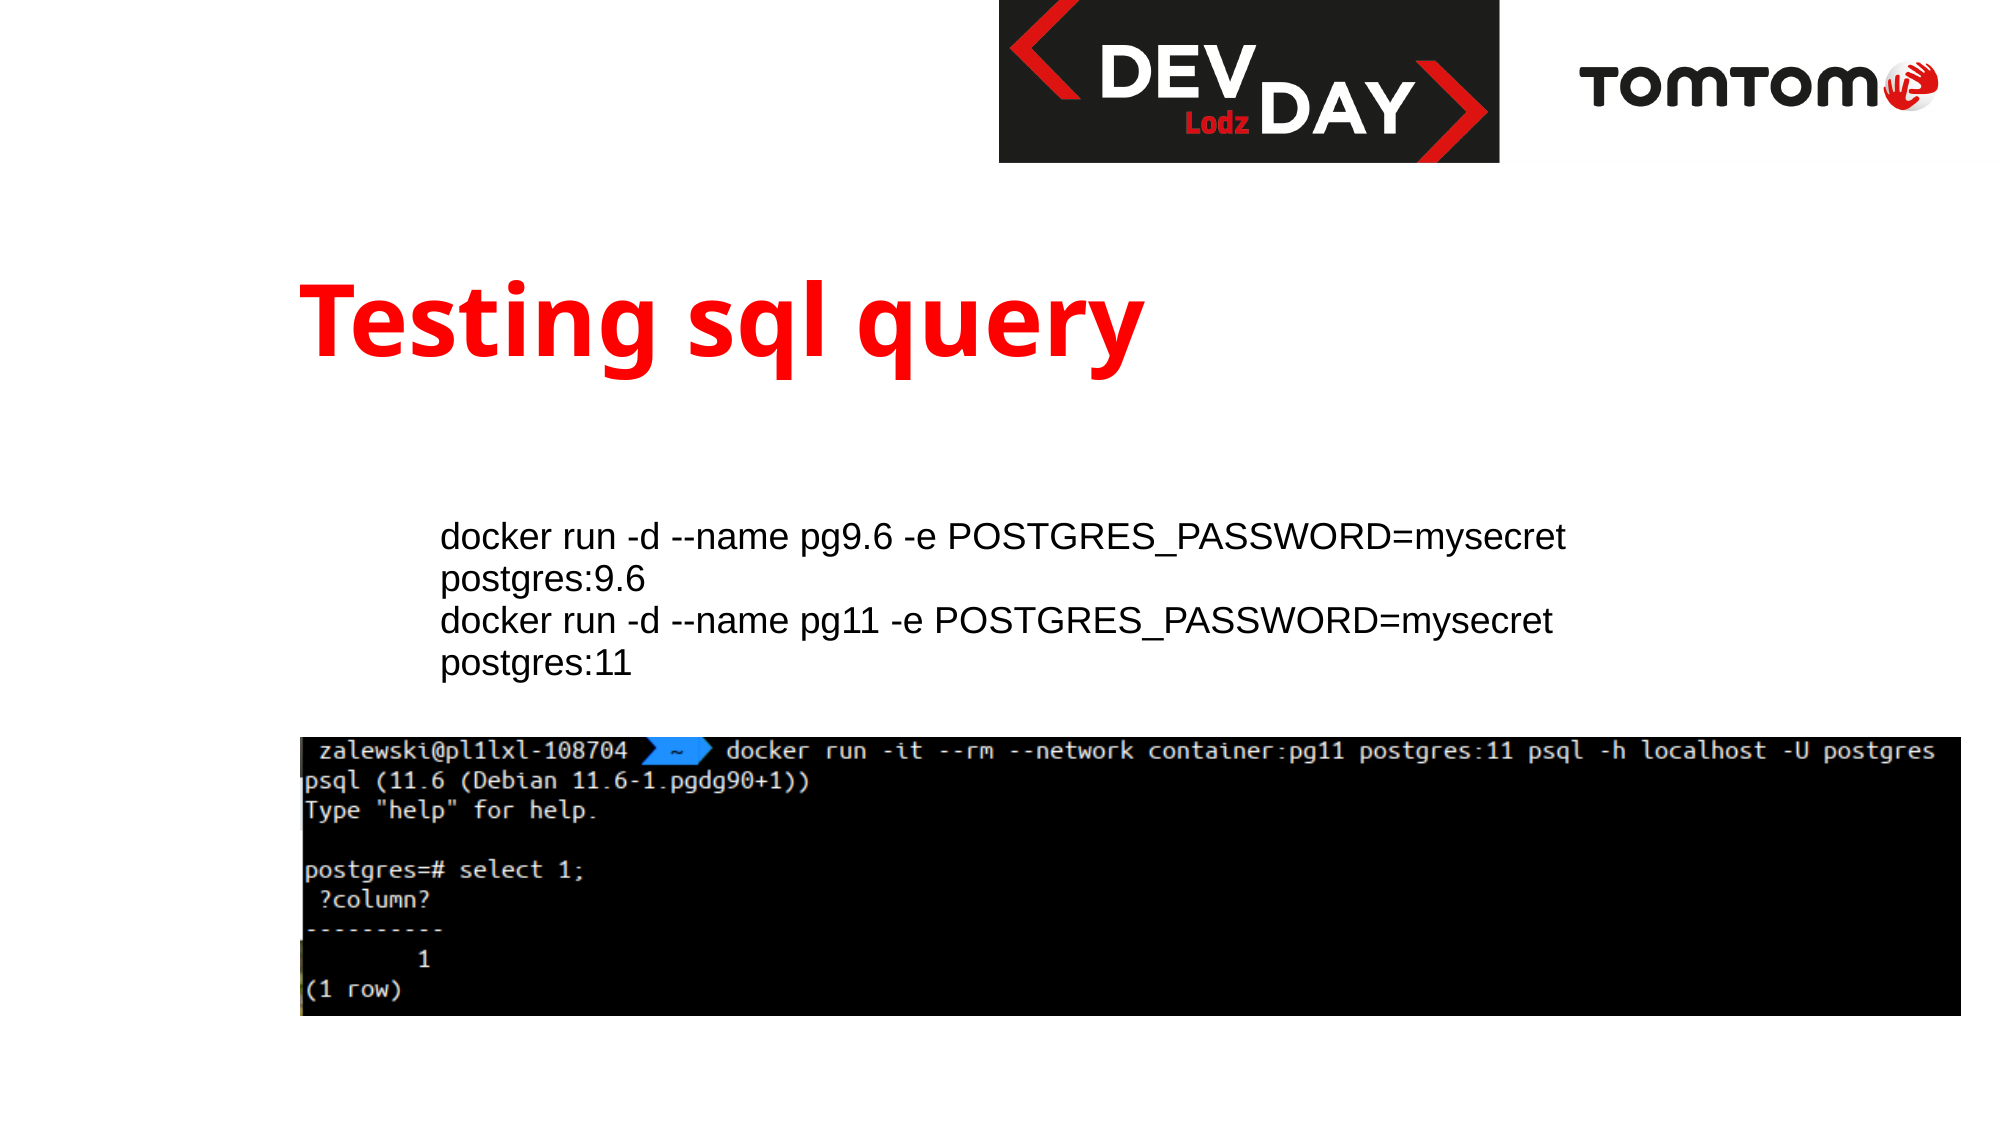

Testing sql query
docker run -d --name pg9.6 -e POSTGRES_PASSWORD=mysecret
postgres:9.6
docker run -d --name pg11 -e POSTGRES_PASSWORD=mysecret
postgres:11